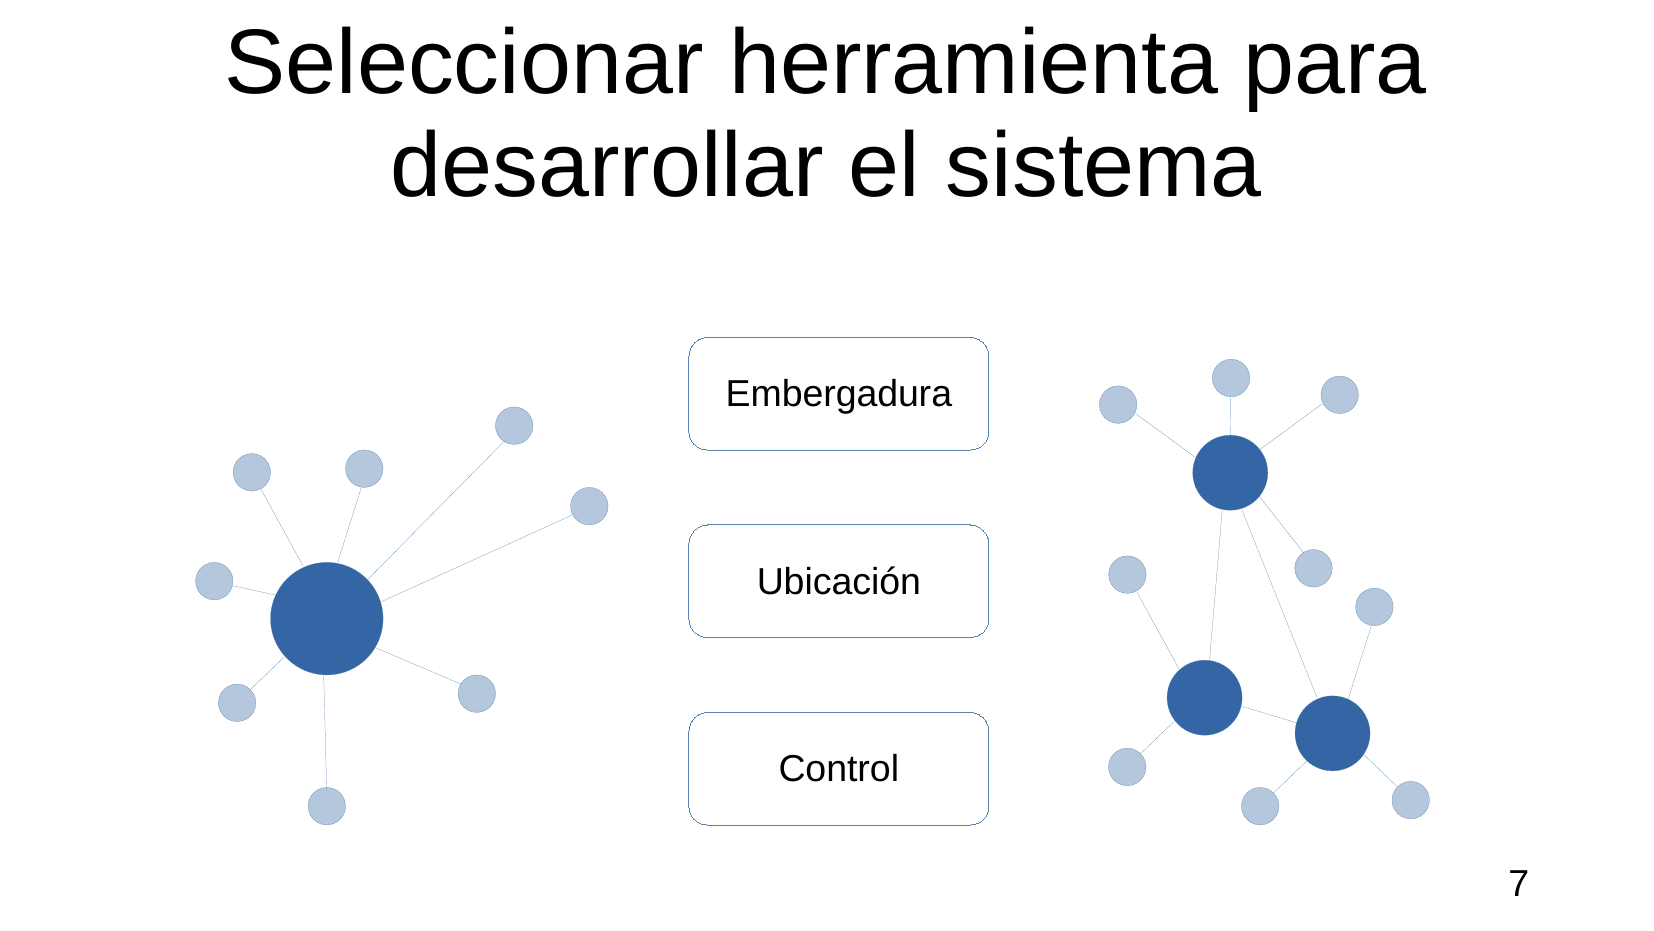

# Seleccionar herramienta para desarrollar el sistema
Embergadura
Ubicación
Control